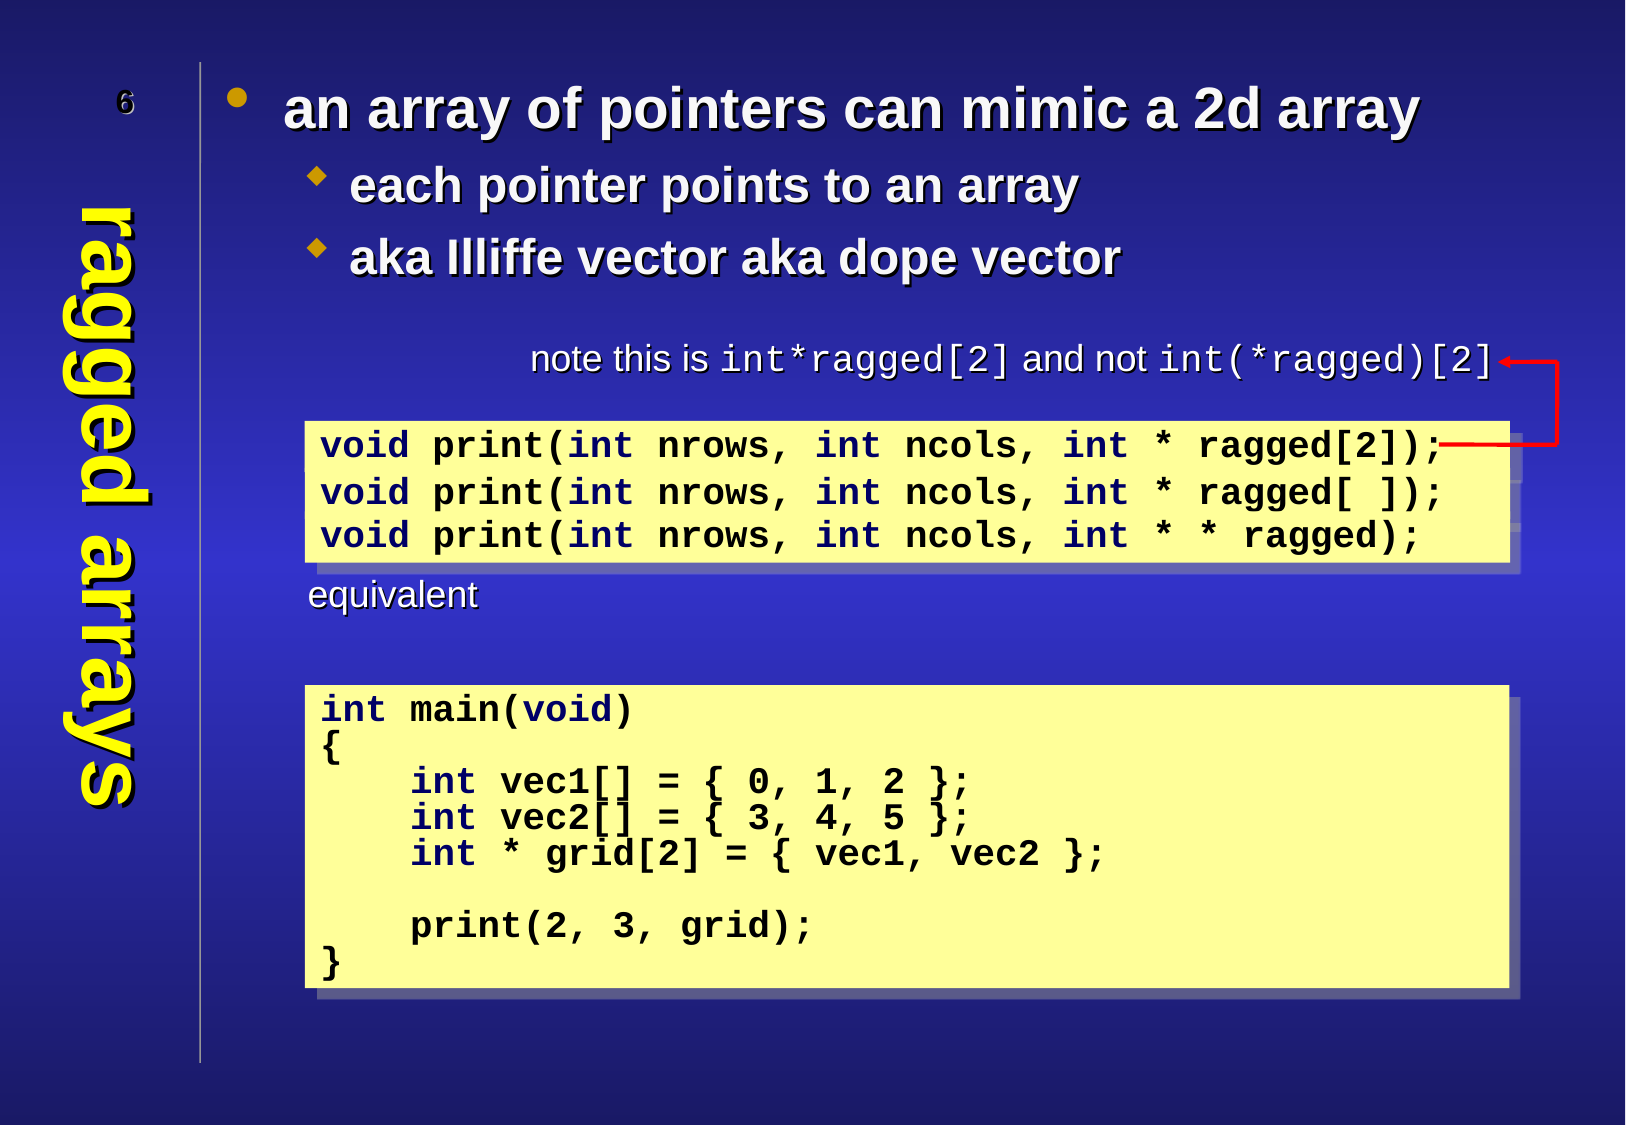

6
an array of pointers can mimic a 2d array
each pointer points to an array
aka Illiffe vector aka dope vector
# ragged arrays
note this is int*ragged[2] and not int(*ragged)[2]
void print(int nrows, int ncols, int * ragged[2]);
void print(int nrows, int ncols, int * ragged[ ]);
void print(int nrows, int ncols, int * * ragged);
equivalent
int main(void)
{
 int vec1[] = { 0, 1, 2 };
 int vec2[] = { 3, 4, 5 };
 int * grid[2] = { vec1, vec2 };
 print(2, 3, grid);
}